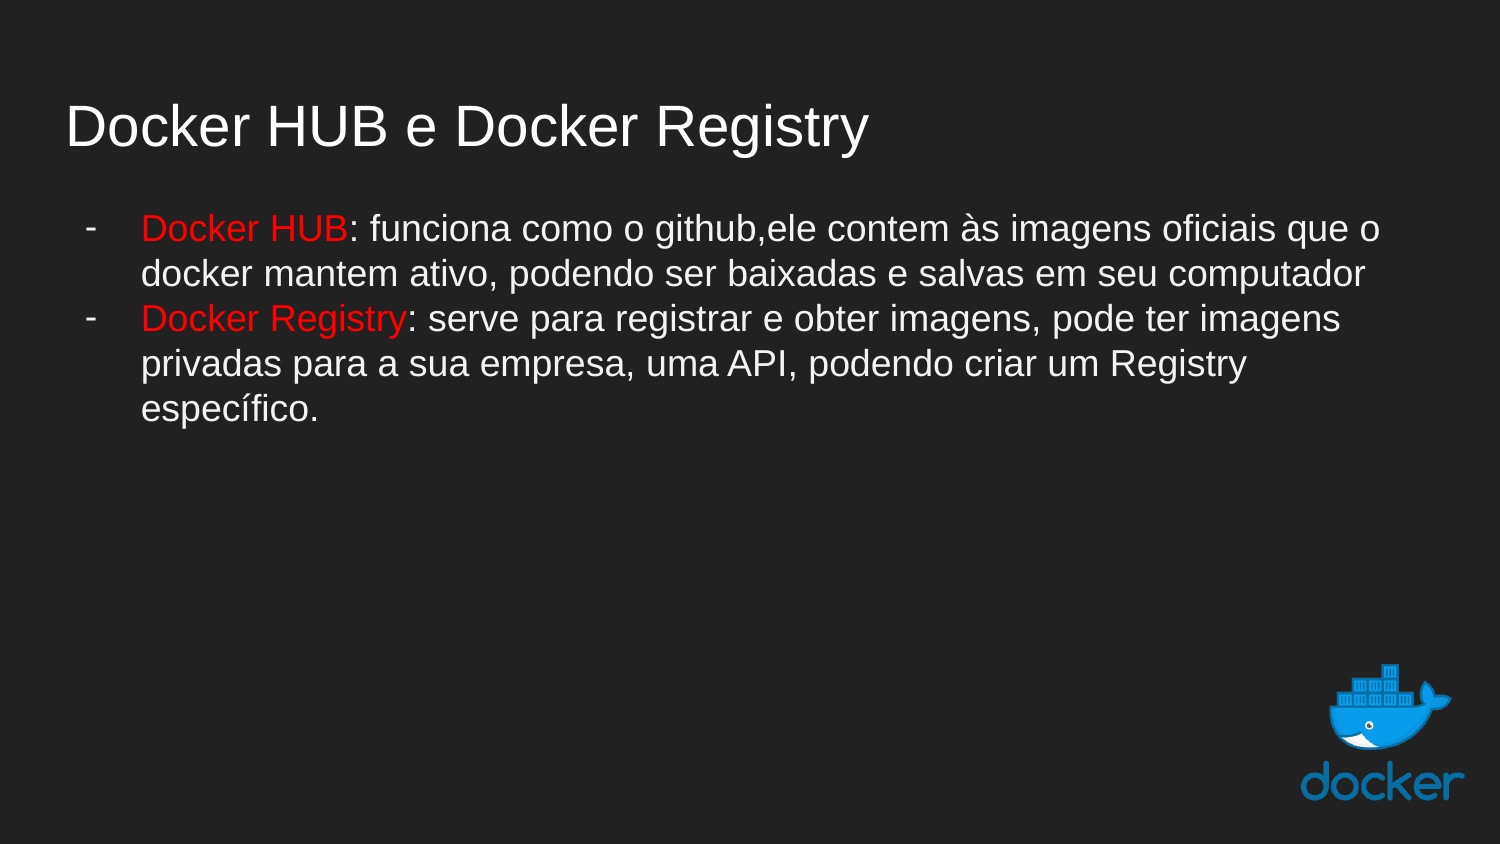

Docker HUB e Docker Registry
Docker HUB: funciona como o github,ele contem às imagens oficiais que o docker mantem ativo, podendo ser baixadas e salvas em seu computador
Docker Registry: serve para registrar e obter imagens, pode ter imagens privadas para a sua empresa, uma API, podendo criar um Registry específico.